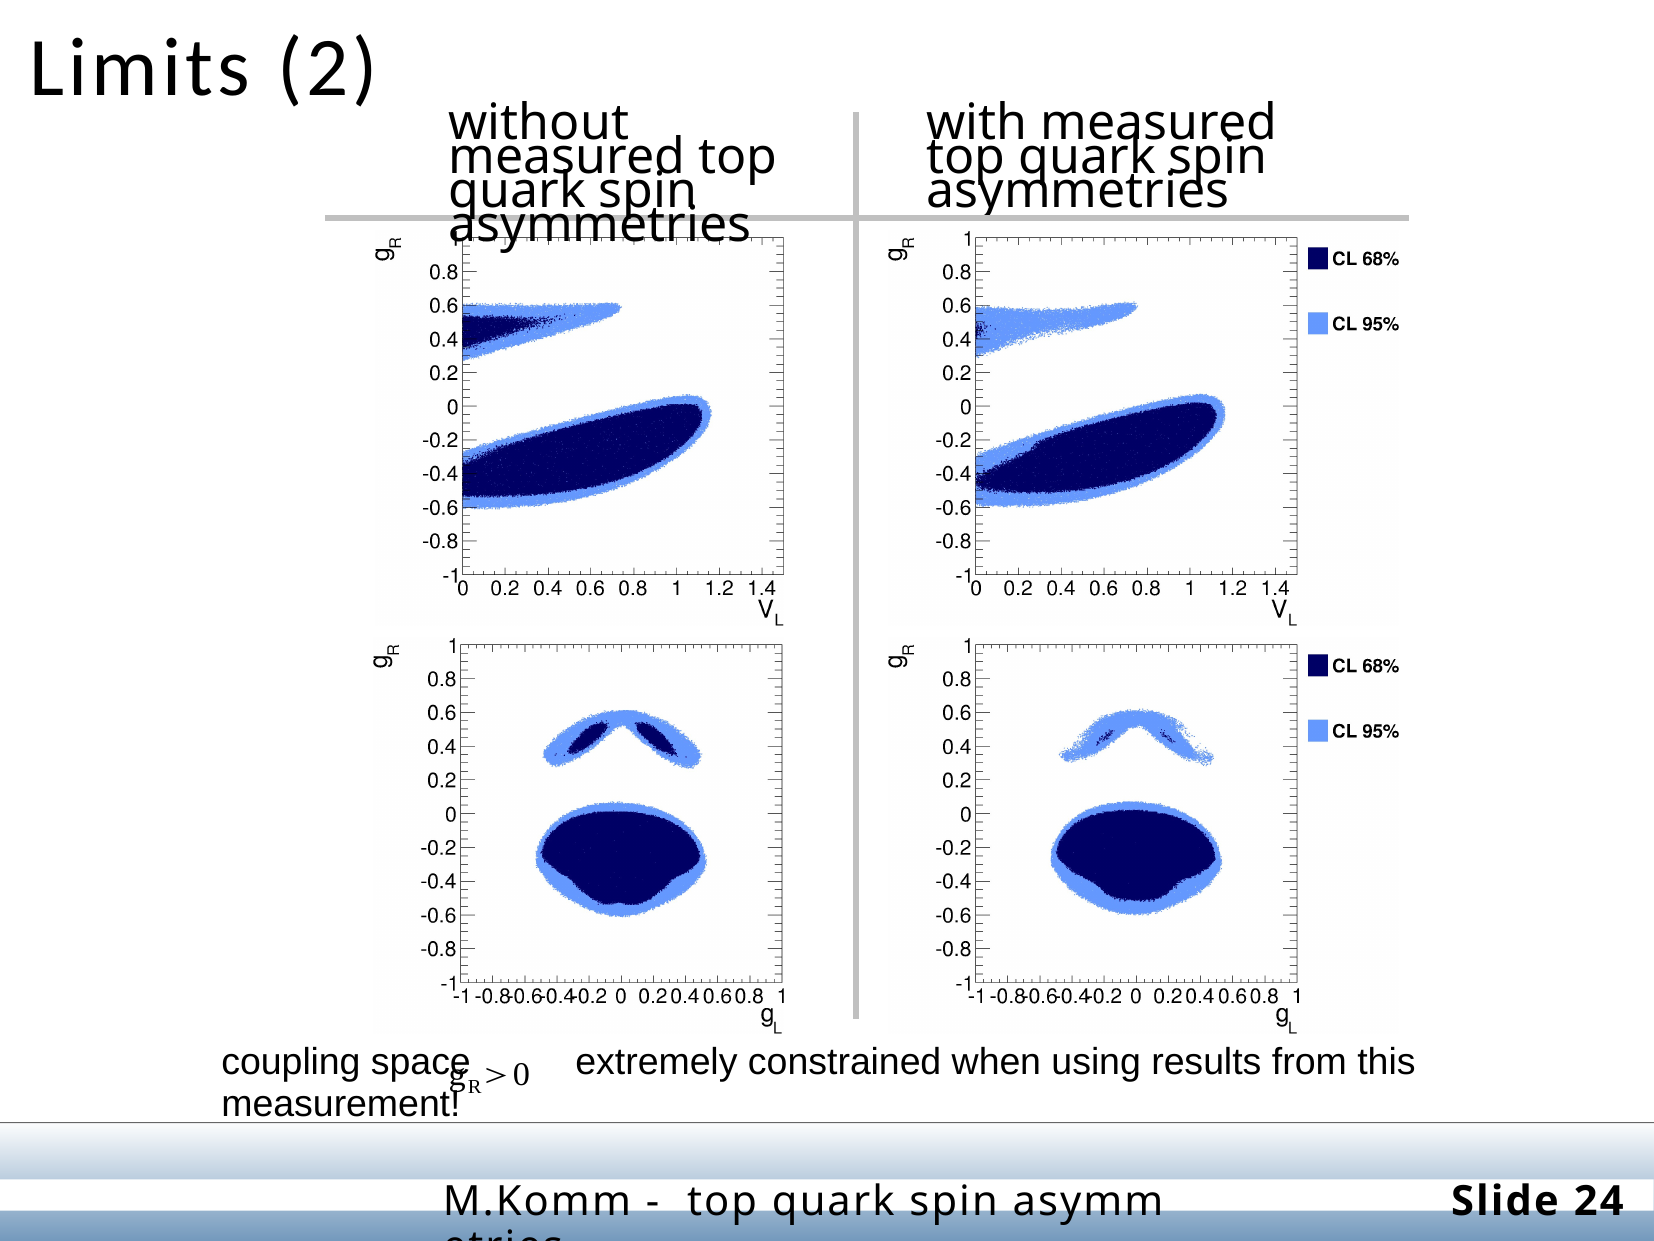

# Limits (2)
without measured top quark spin asymmetries
with measured top quark spin asymmetries
coupling space extremely constrained when using results from this measurement!
M.Komm - top quark spin asymmetries
24